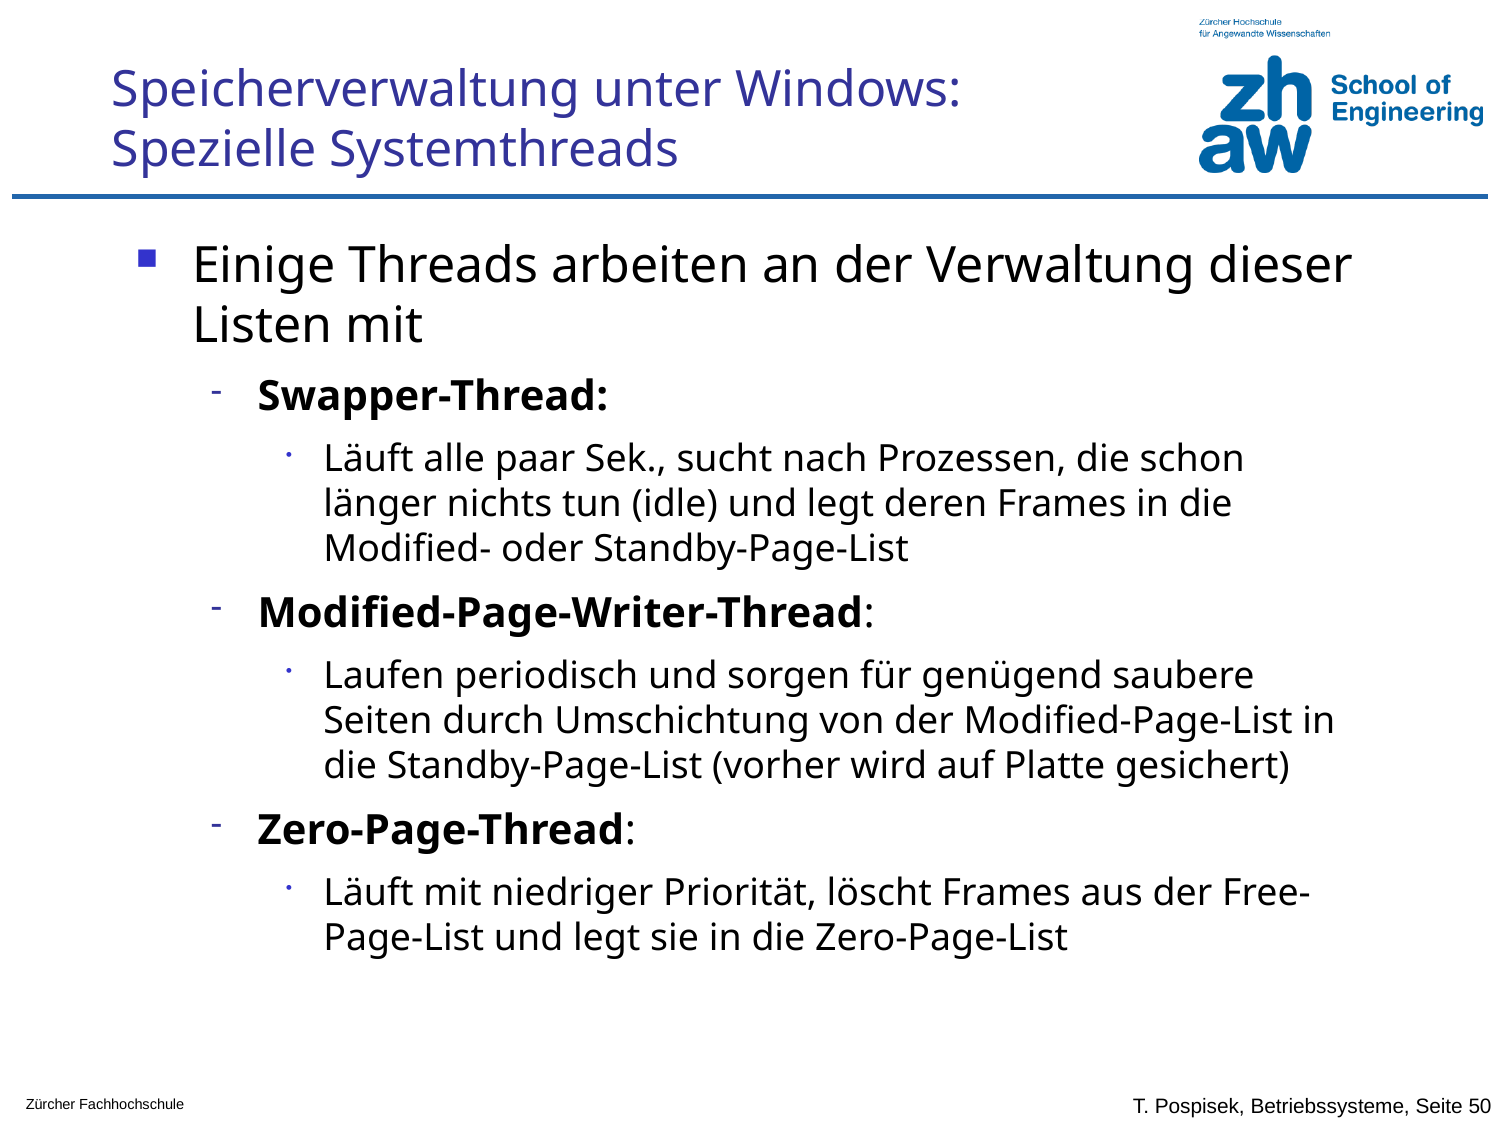

# Speicherverwaltung unter Windows: Spezielle Systemthreads
Einige Threads arbeiten an der Verwaltung dieser Listen mit
Swapper-Thread:
Läuft alle paar Sek., sucht nach Prozessen, die schon länger nichts tun (idle) und legt deren Frames in die Modified- oder Standby-Page-List
Modified-Page-Writer-Thread:
Laufen periodisch und sorgen für genügend saubere Seiten durch Umschichtung von der Modified-Page-List in die Standby-Page-List (vorher wird auf Platte gesichert)
Zero-Page-Thread:
Läuft mit niedriger Priorität, löscht Frames aus der Free-Page-List und legt sie in die Zero-Page-List